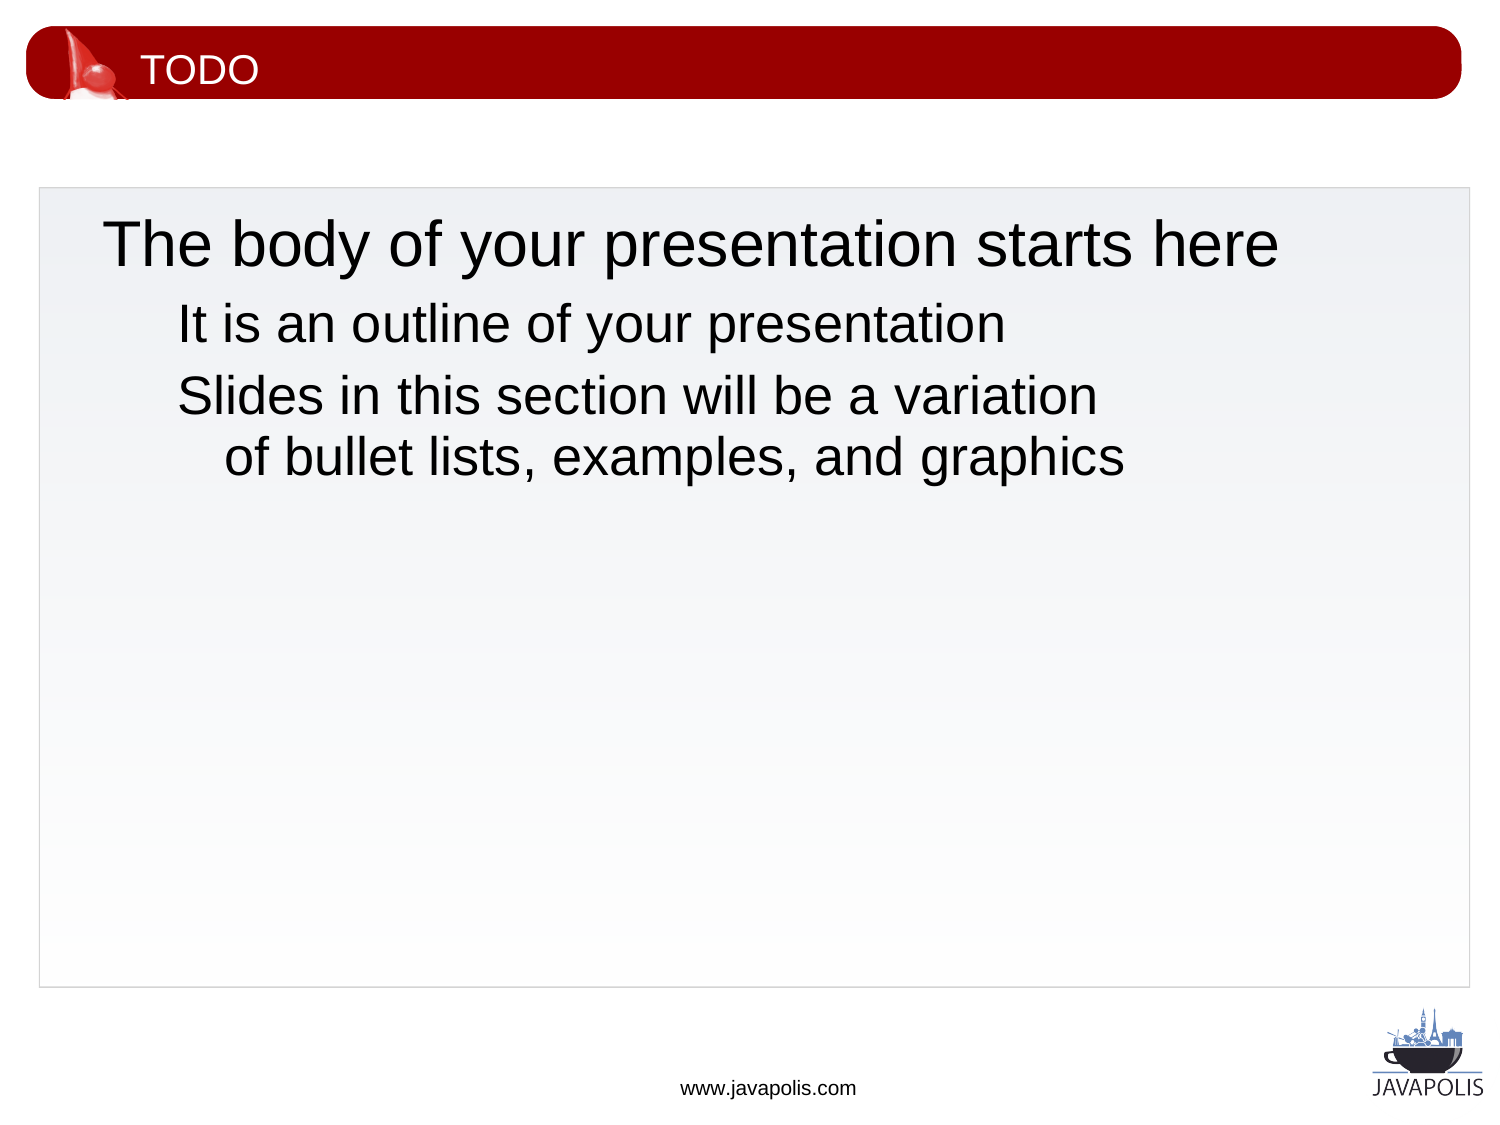

# TODO
The body of your presentation starts here
It is an outline of your presentation
Slides in this section will be a variation
of bullet lists, examples, and graphics